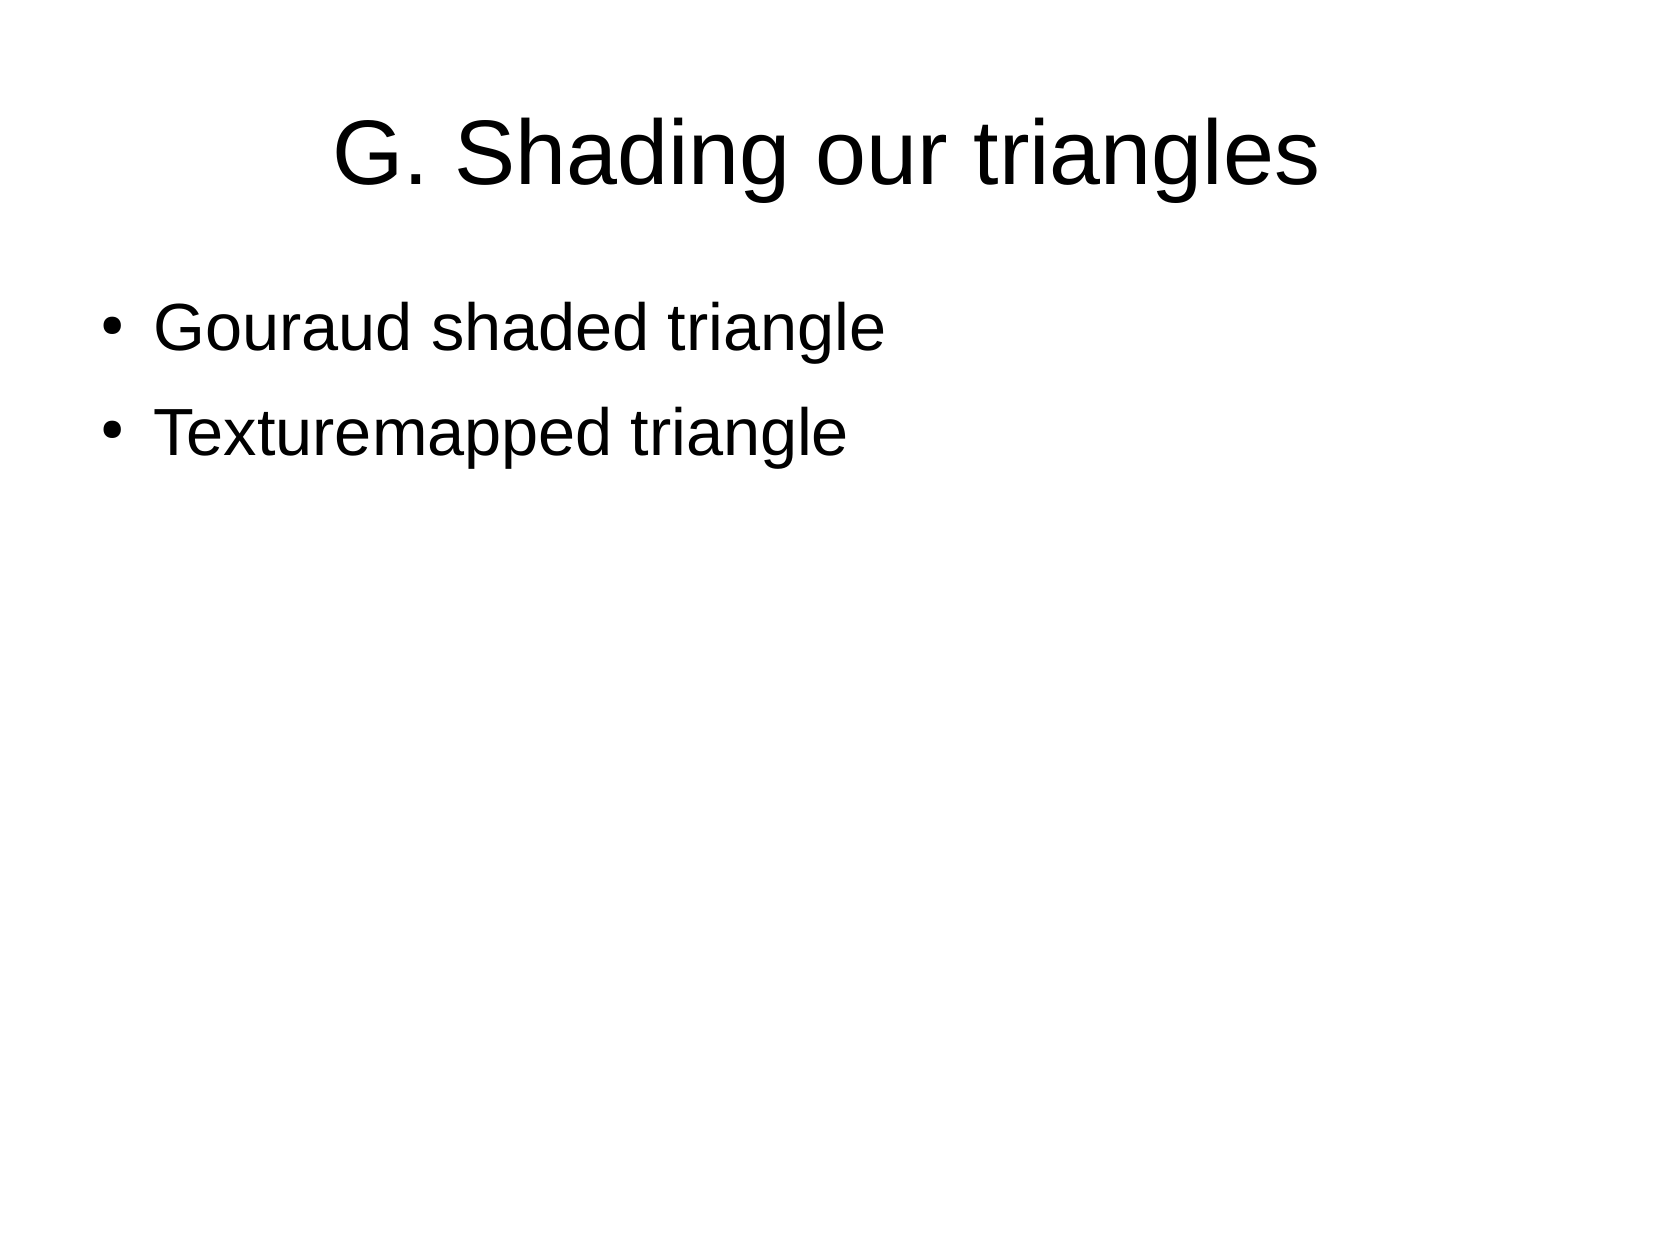

# G. Shading our triangles
Gouraud shaded triangle
Texturemapped triangle